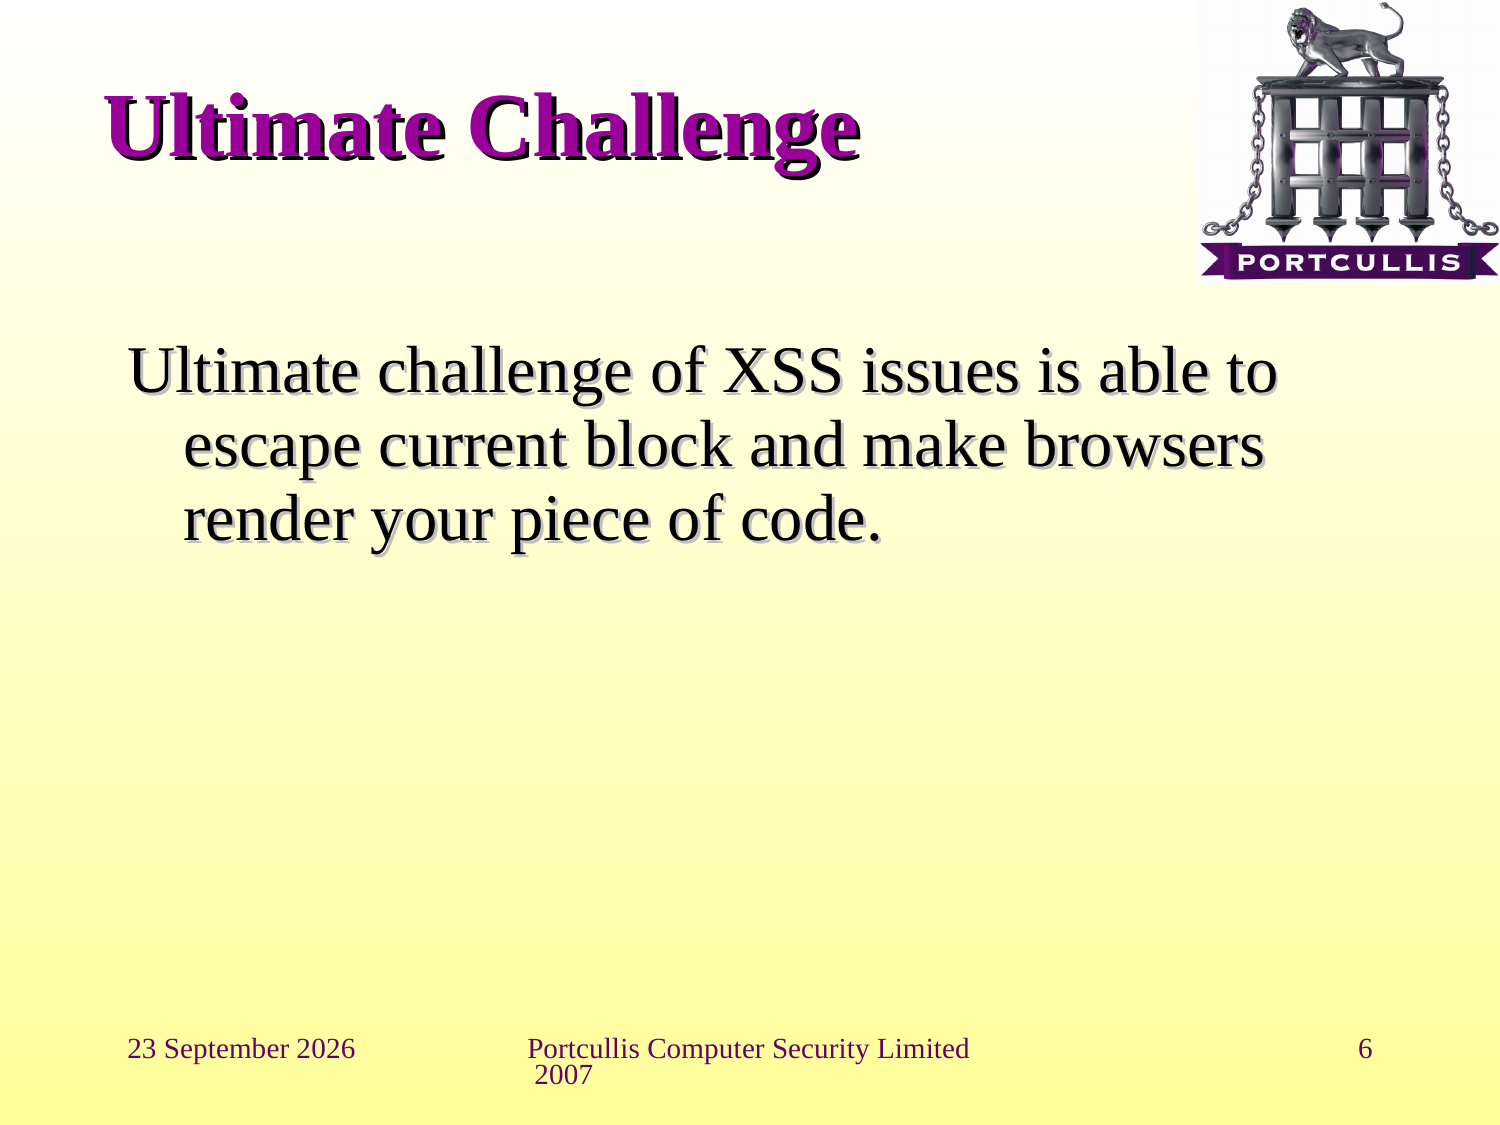

# Ultimate Challenge
Ultimate challenge of XSS issues is able to escape current block and make browsers render your piece of code.
Portcullis Computer Security Limited 2007
6